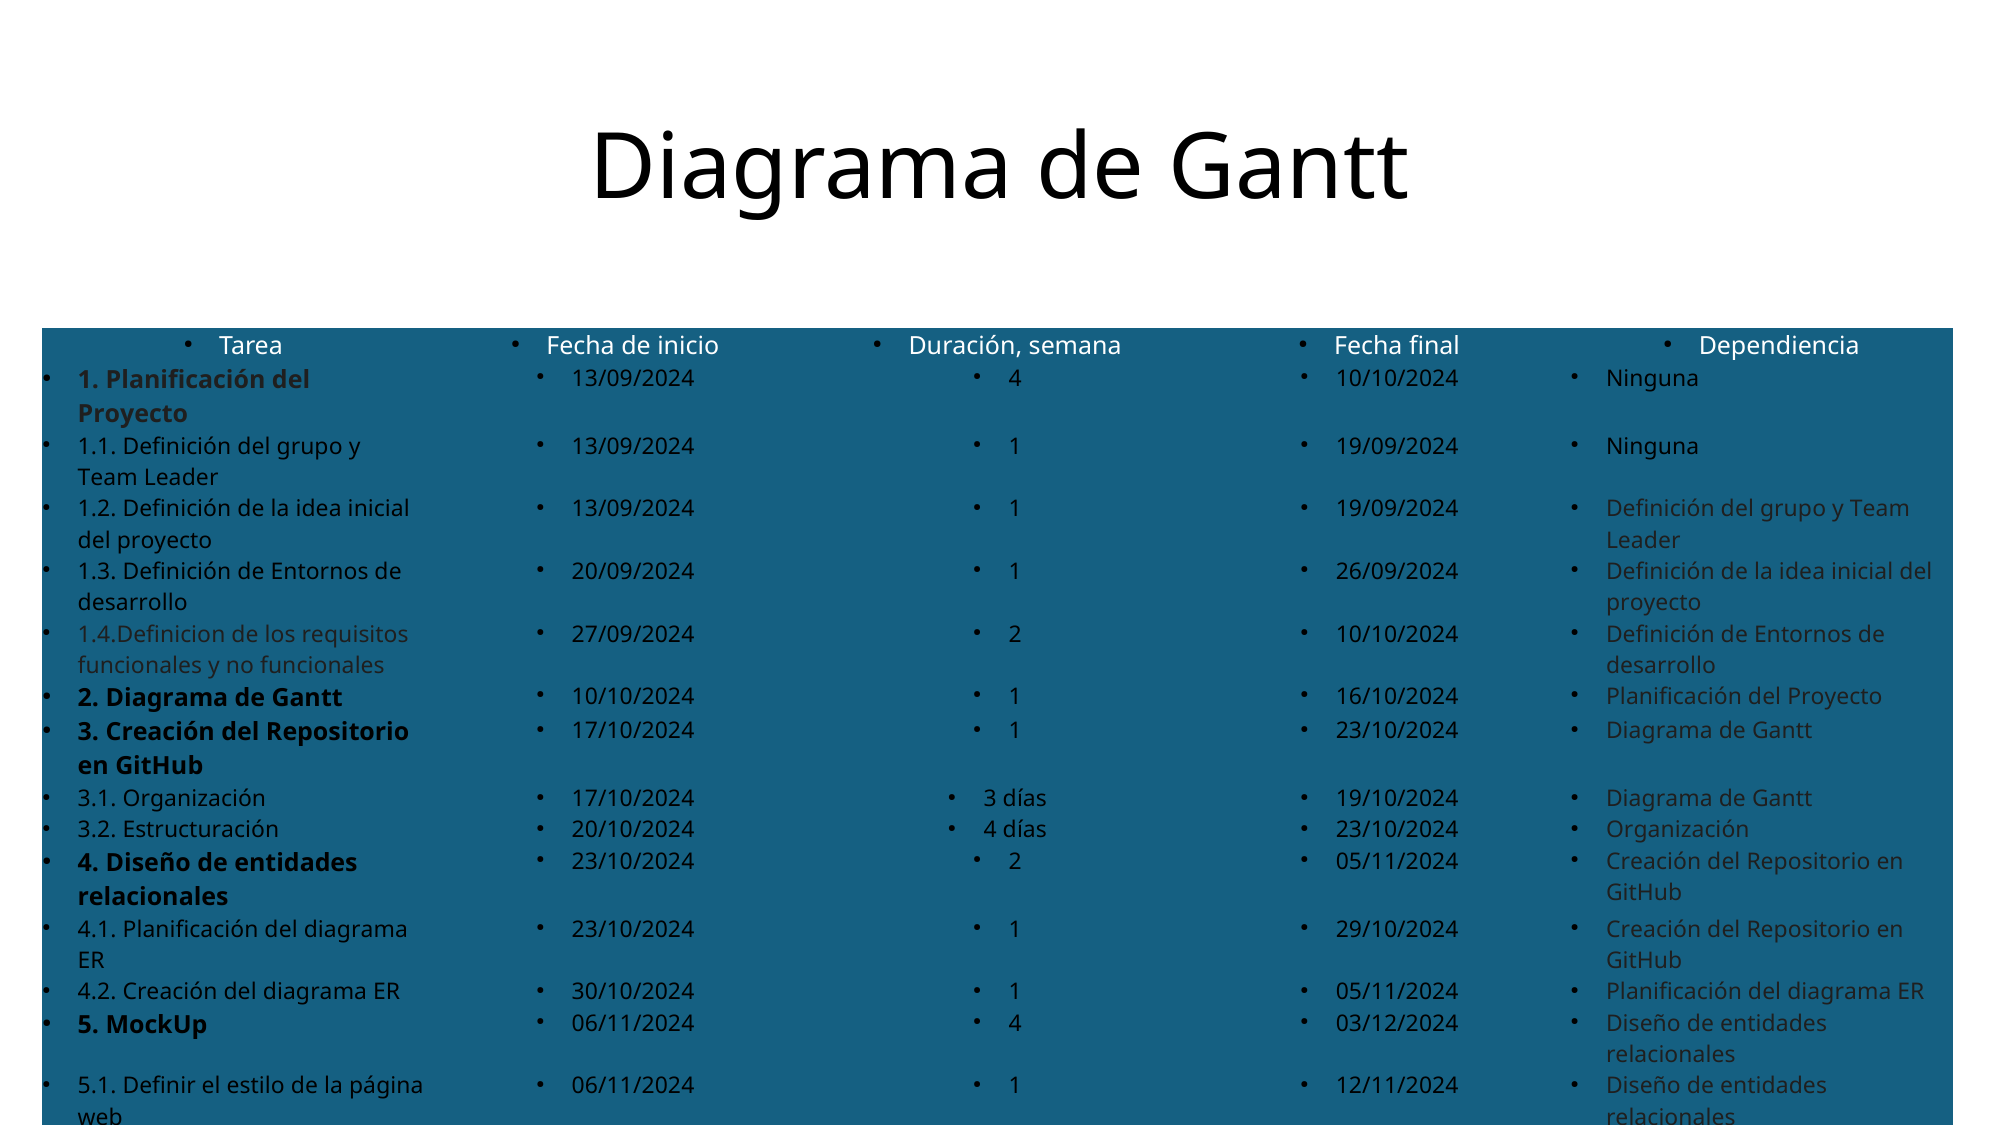

# Diagrama de Gantt
| Tarea | Fecha de inicio | Duración, semana | Fecha final | Dependiencia |
| --- | --- | --- | --- | --- |
| 1. Planificación del Proyecto | 13/09/2024 | 4 | 10/10/2024 | Ninguna |
| 1.1. Definición del grupo y Team Leader | 13/09/2024 | 1 | 19/09/2024 | Ninguna |
| 1.2. Definición de la idea inicial del proyecto | 13/09/2024 | 1 | 19/09/2024 | Definición del grupo y Team Leader |
| 1.3. Definición de Entornos de desarrollo | 20/09/2024 | 1 | 26/09/2024 | Definición de la idea inicial del proyecto |
| 1.4.Definicion de los requisitos funcionales y no funcionales | 27/09/2024 | 2 | 10/10/2024 | Definición de Entornos de desarrollo |
| 2. Diagrama de Gantt | 10/10/2024 | 1 | 16/10/2024 | Planificación del Proyecto |
| 3. Сreación del Repositorio en GitHub | 17/10/2024 | 1 | 23/10/2024 | Diagrama de Gantt |
| 3.1. Organización | 17/10/2024 | 3 días | 19/10/2024 | Diagrama de Gantt |
| 3.2. Estructuración | 20/10/2024 | 4 días | 23/10/2024 | Organización |
| 4. Diseño de entidades relacionales | 23/10/2024 | 2 | 05/11/2024 | Сreación del Repositorio en GitHub |
| 4.1. Planificación del diagrama ER | 23/10/2024 | 1 | 29/10/2024 | Сreación del Repositorio en GitHub |
| 4.2. Сreación del diagrama ER | 30/10/2024 | 1 | 05/11/2024 | Planificación del diagrama ER |
| 5. MockUp | 06/11/2024 | 4 | 03/12/2024 | Diseño de entidades relacionales |
| 5.1. Definir el estilo de la página web | 06/11/2024 | 1 | 12/11/2024 | Diseño de entidades relacionales |
| 5.2. Definir que paginas diseñar | 13/11/2024 | 1 | 19/11/2024 | Definir el estilo de la página web |
| 5.3. Diseño de las paginas | 20/11/2024 | 2 | 03/12/2024 | Definir que paginas diseñar |